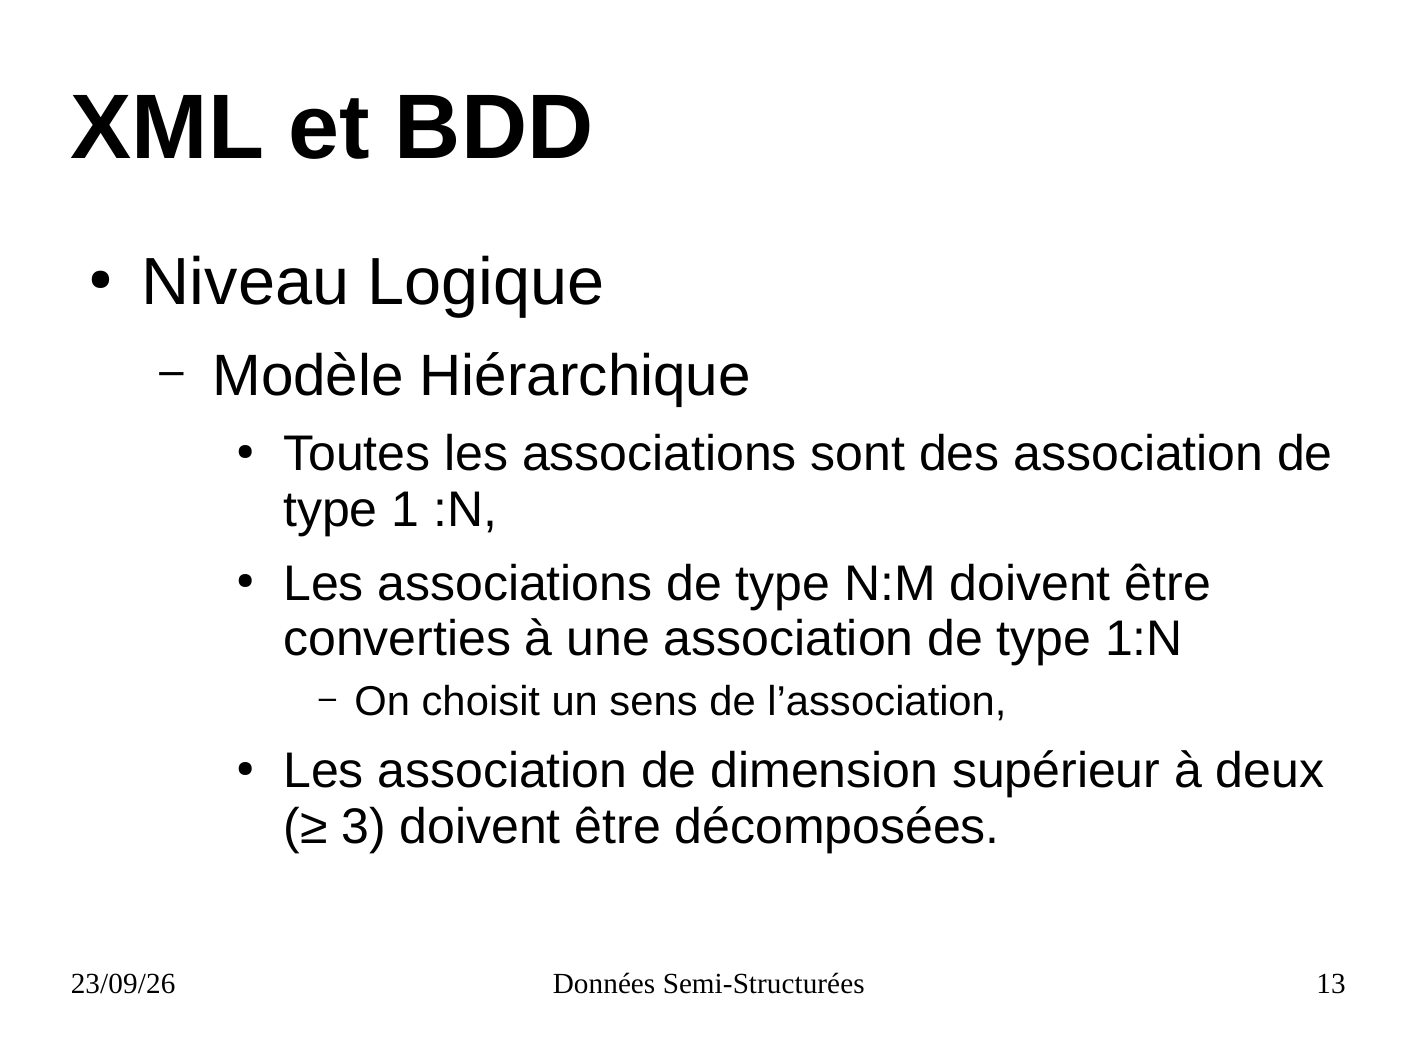

# XML et BDD
Niveau Logique
Modèle Hiérarchique
Toutes les associations sont des association de type 1 :N,
Les associations de type N:M doivent être converties à une association de type 1:N
On choisit un sens de l’association,
Les association de dimension supérieur à deux (≥ 3) doivent être décomposées.
Données Semi-Structurées
13